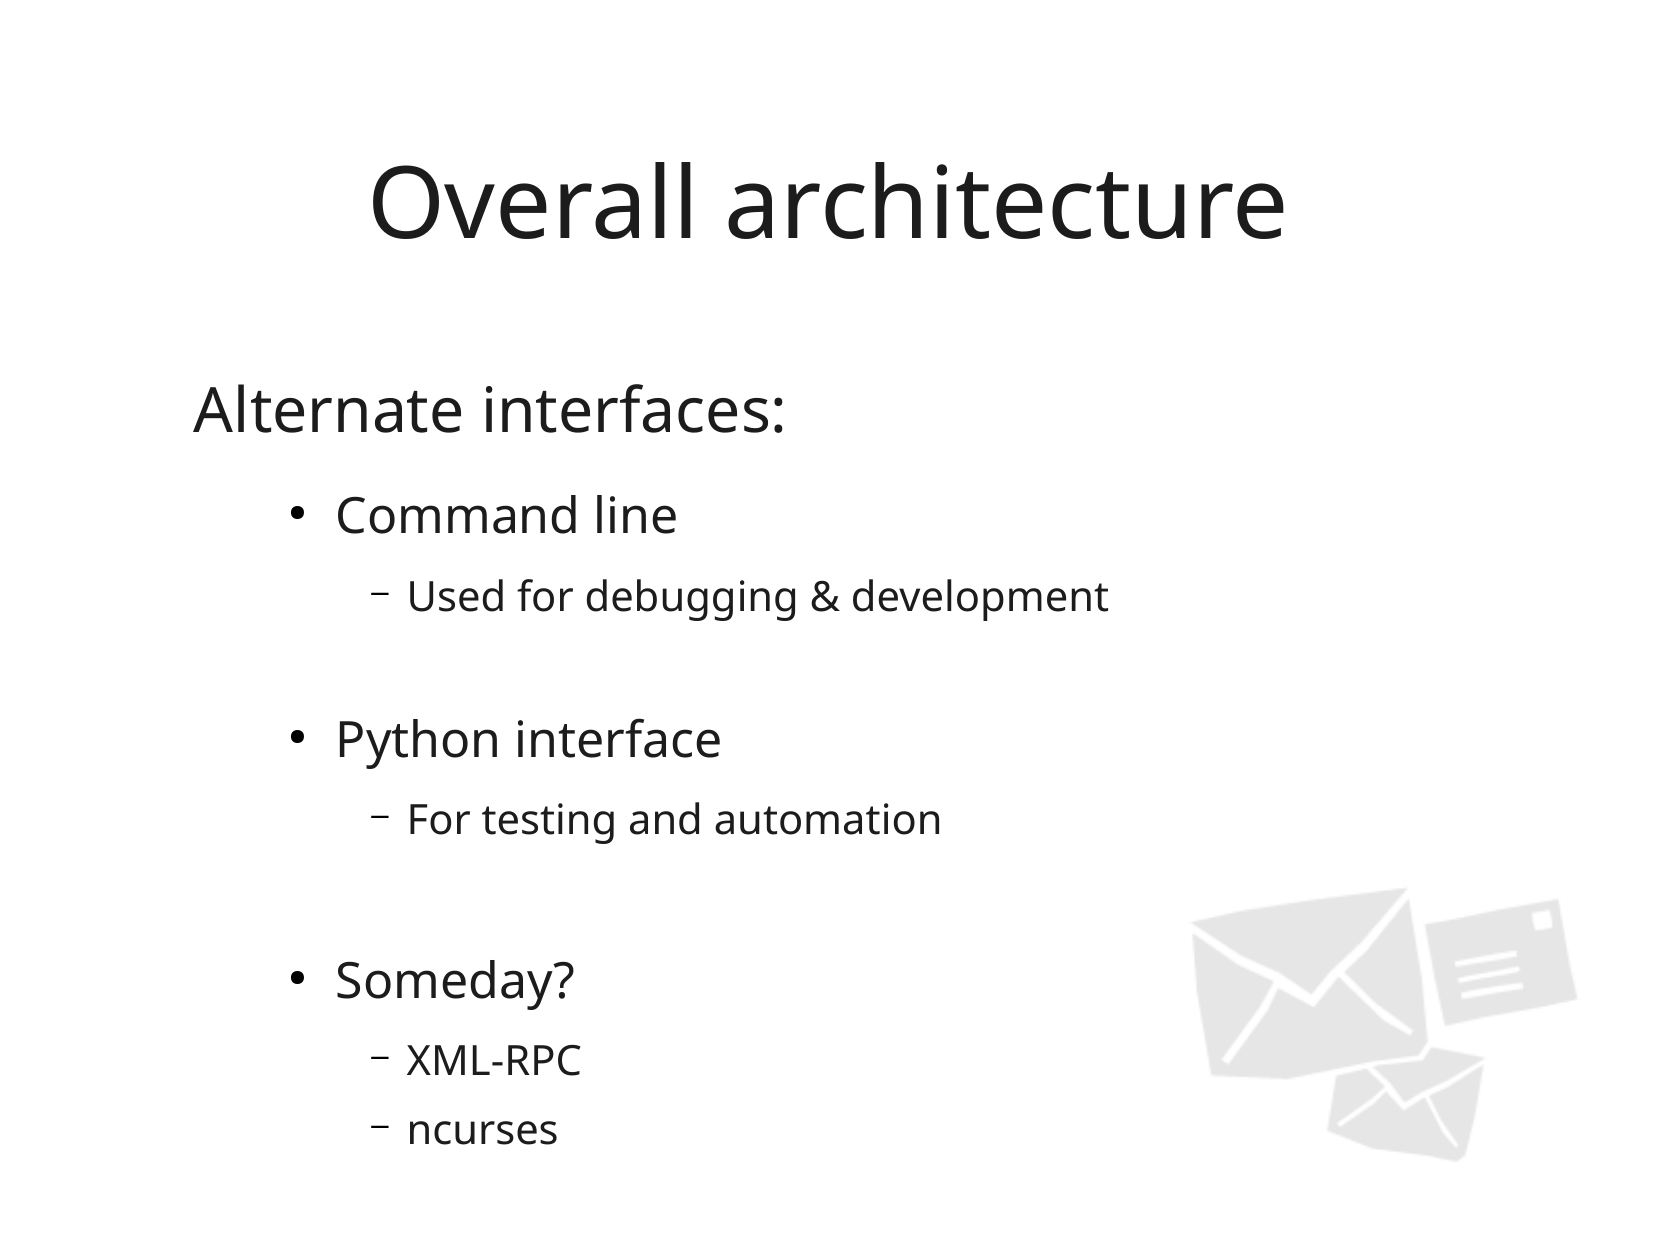

# Overall architecture
Alternate interfaces:
Command line
Used for debugging & development
Python interface
For testing and automation
Someday?
XML-RPC
ncurses